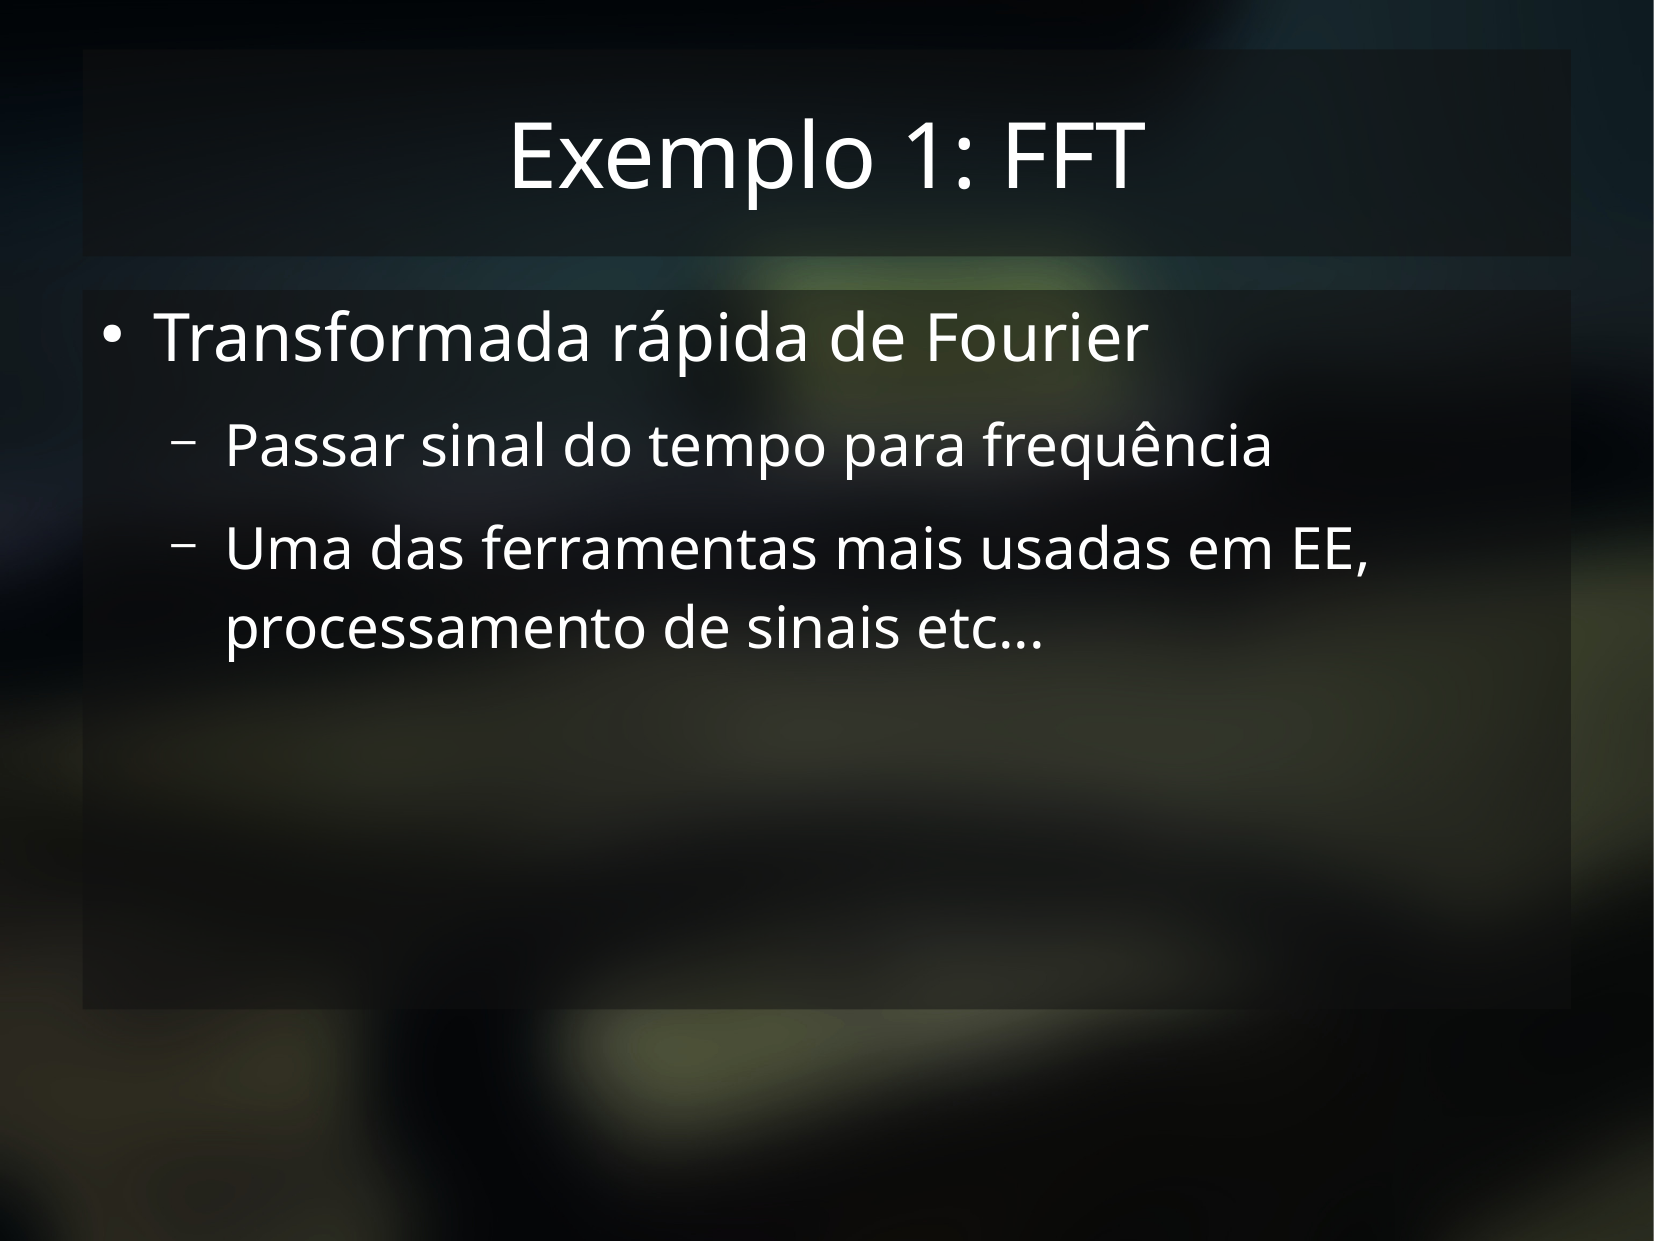

# Exemplo 1: FFT
Transformada rápida de Fourier
Passar sinal do tempo para frequência
Uma das ferramentas mais usadas em EE, processamento de sinais etc...